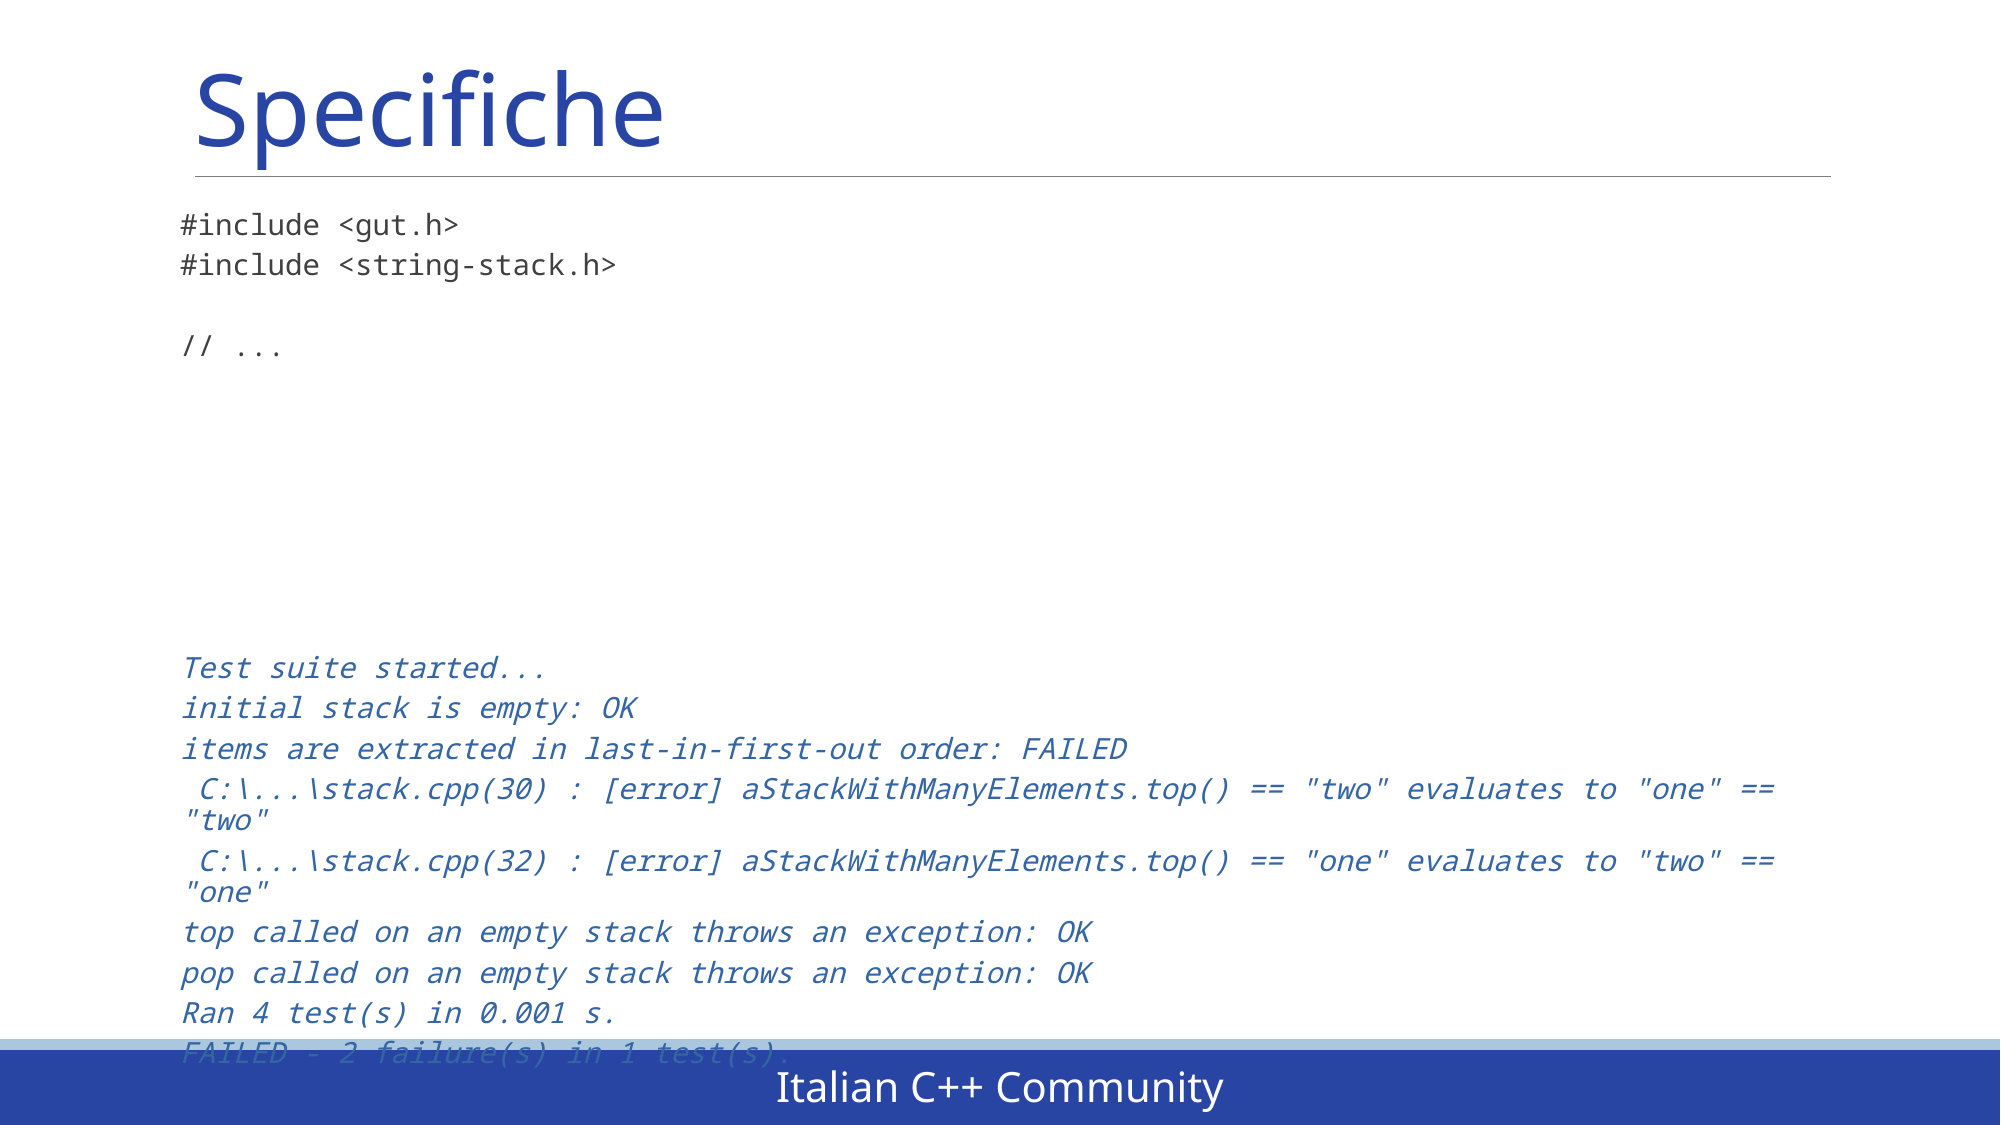

# Specifiche
#include <gut.h>
#include <string-stack.h>
// ...
Test suite started...
initial stack is empty: OK
items are extracted in last-in-first-out order: FAILED
 C:\...\stack.cpp(30) : [error] aStackWithManyElements.top() == "two" evaluates to "one" == "two"
 C:\...\stack.cpp(32) : [error] aStackWithManyElements.top() == "one" evaluates to "two" == "one"
top called on an empty stack throws an exception: OK
pop called on an empty stack throws an exception: OK
Ran 4 test(s) in 0.001 s.
FAILED - 2 failure(s) in 1 test(s).